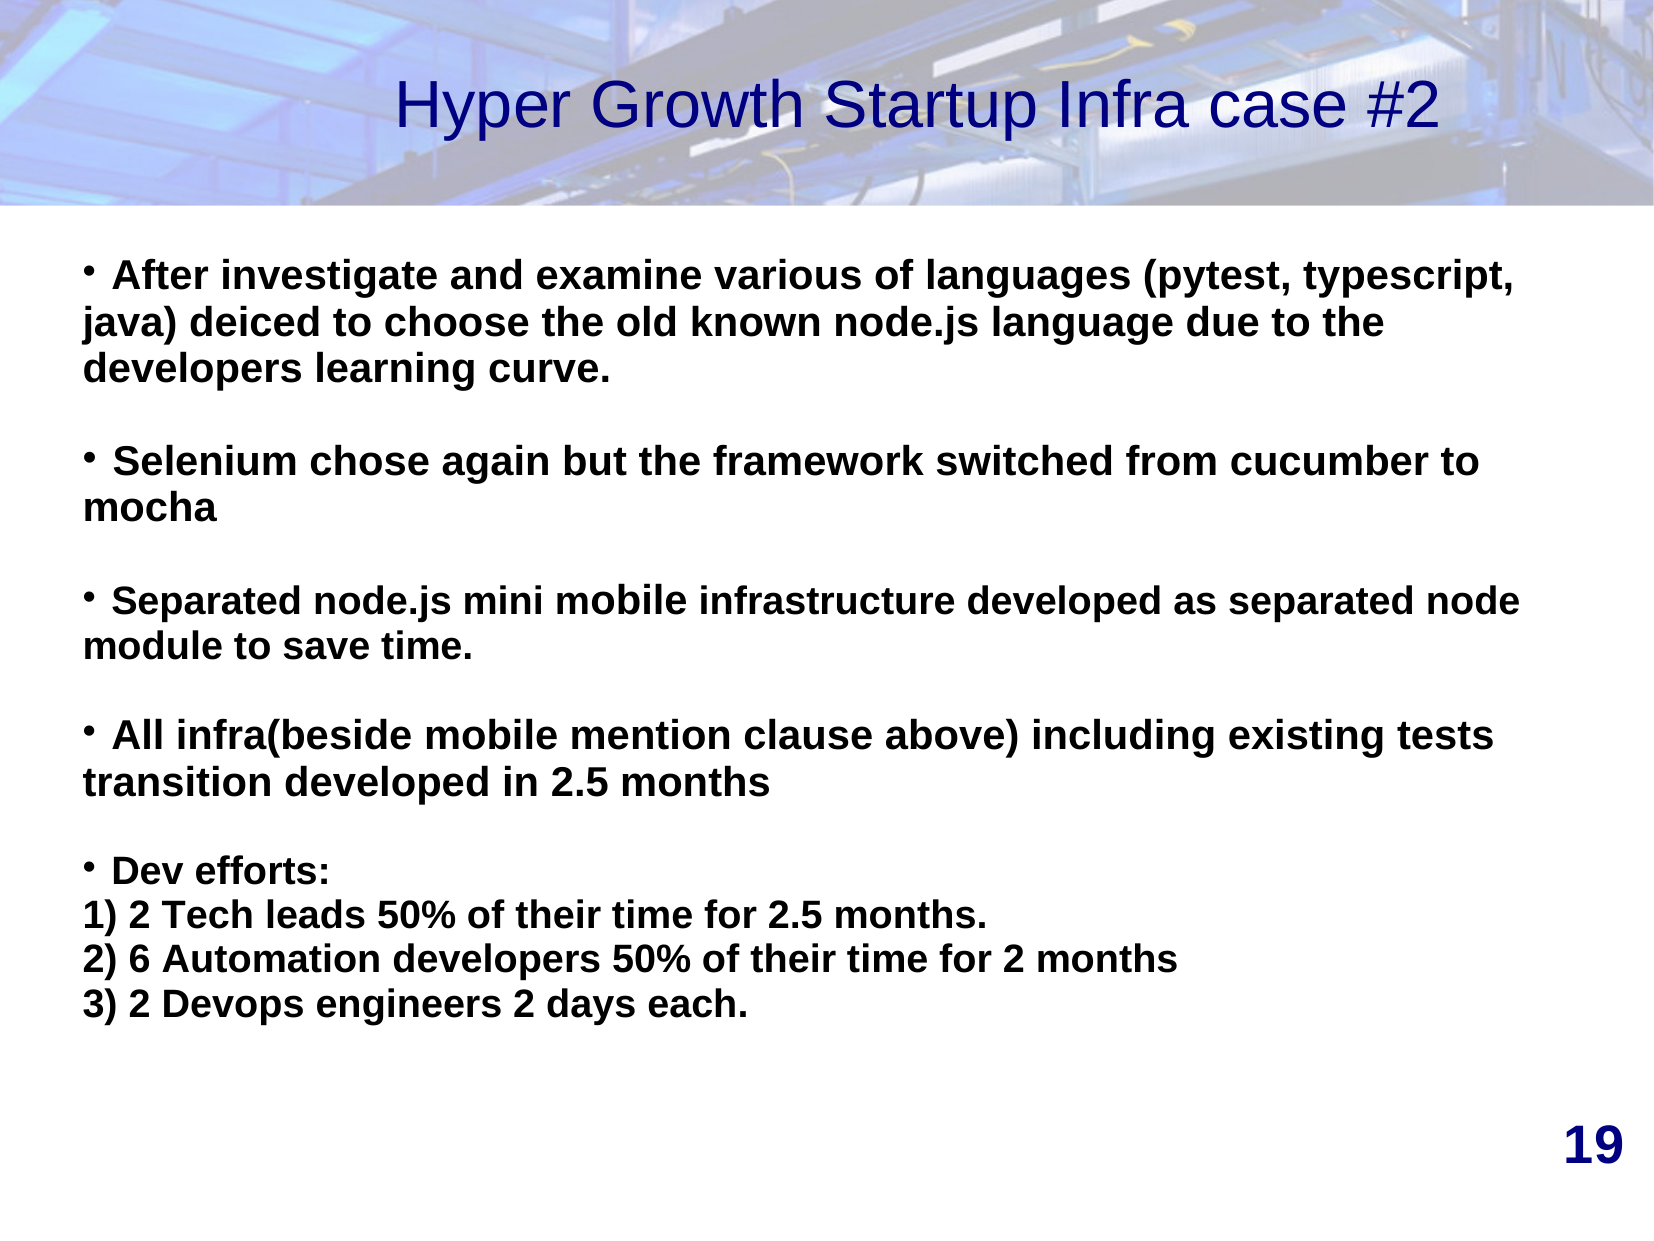

# Hyper Growth Startup Infra case #2
 After investigate and examine various of languages (pytest, typescript, java) deiced to choose the old known node.js language due to the developers learning curve.
 Selenium chose again but the framework switched from cucumber to mocha
 Separated node.js mini mobile infrastructure developed as separated node module to save time.
 All infra(beside mobile mention clause above) including existing tests transition developed in 2.5 months
 Dev efforts:
 2 Tech leads 50% of their time for 2.5 months.
 6 Automation developers 50% of their time for 2 months
 2 Devops engineers 2 days each.
19